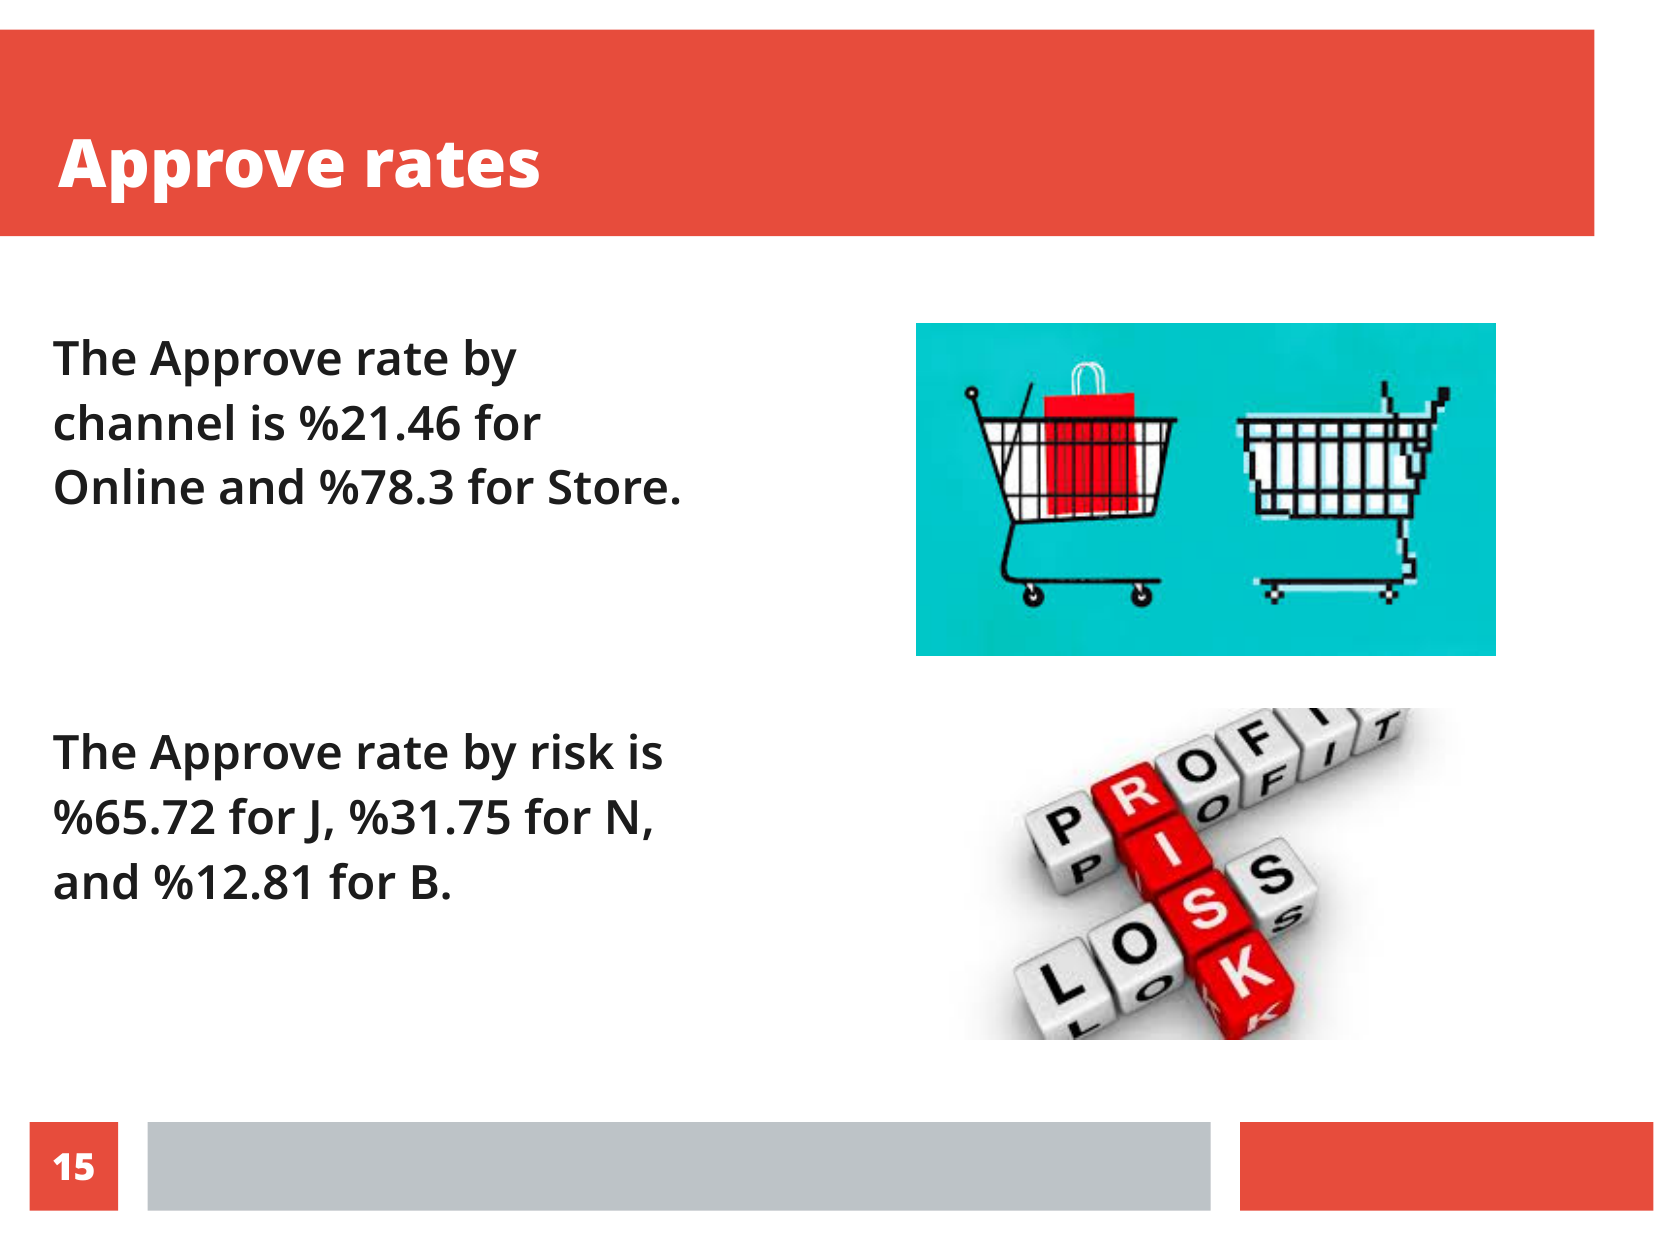

# Approve rates
The Approve rate by channel is %21.46 for Online and %78.3 for Store.
The Approve rate by risk is %65.72 for J, %31.75 for N, and %12.81 for B.
15